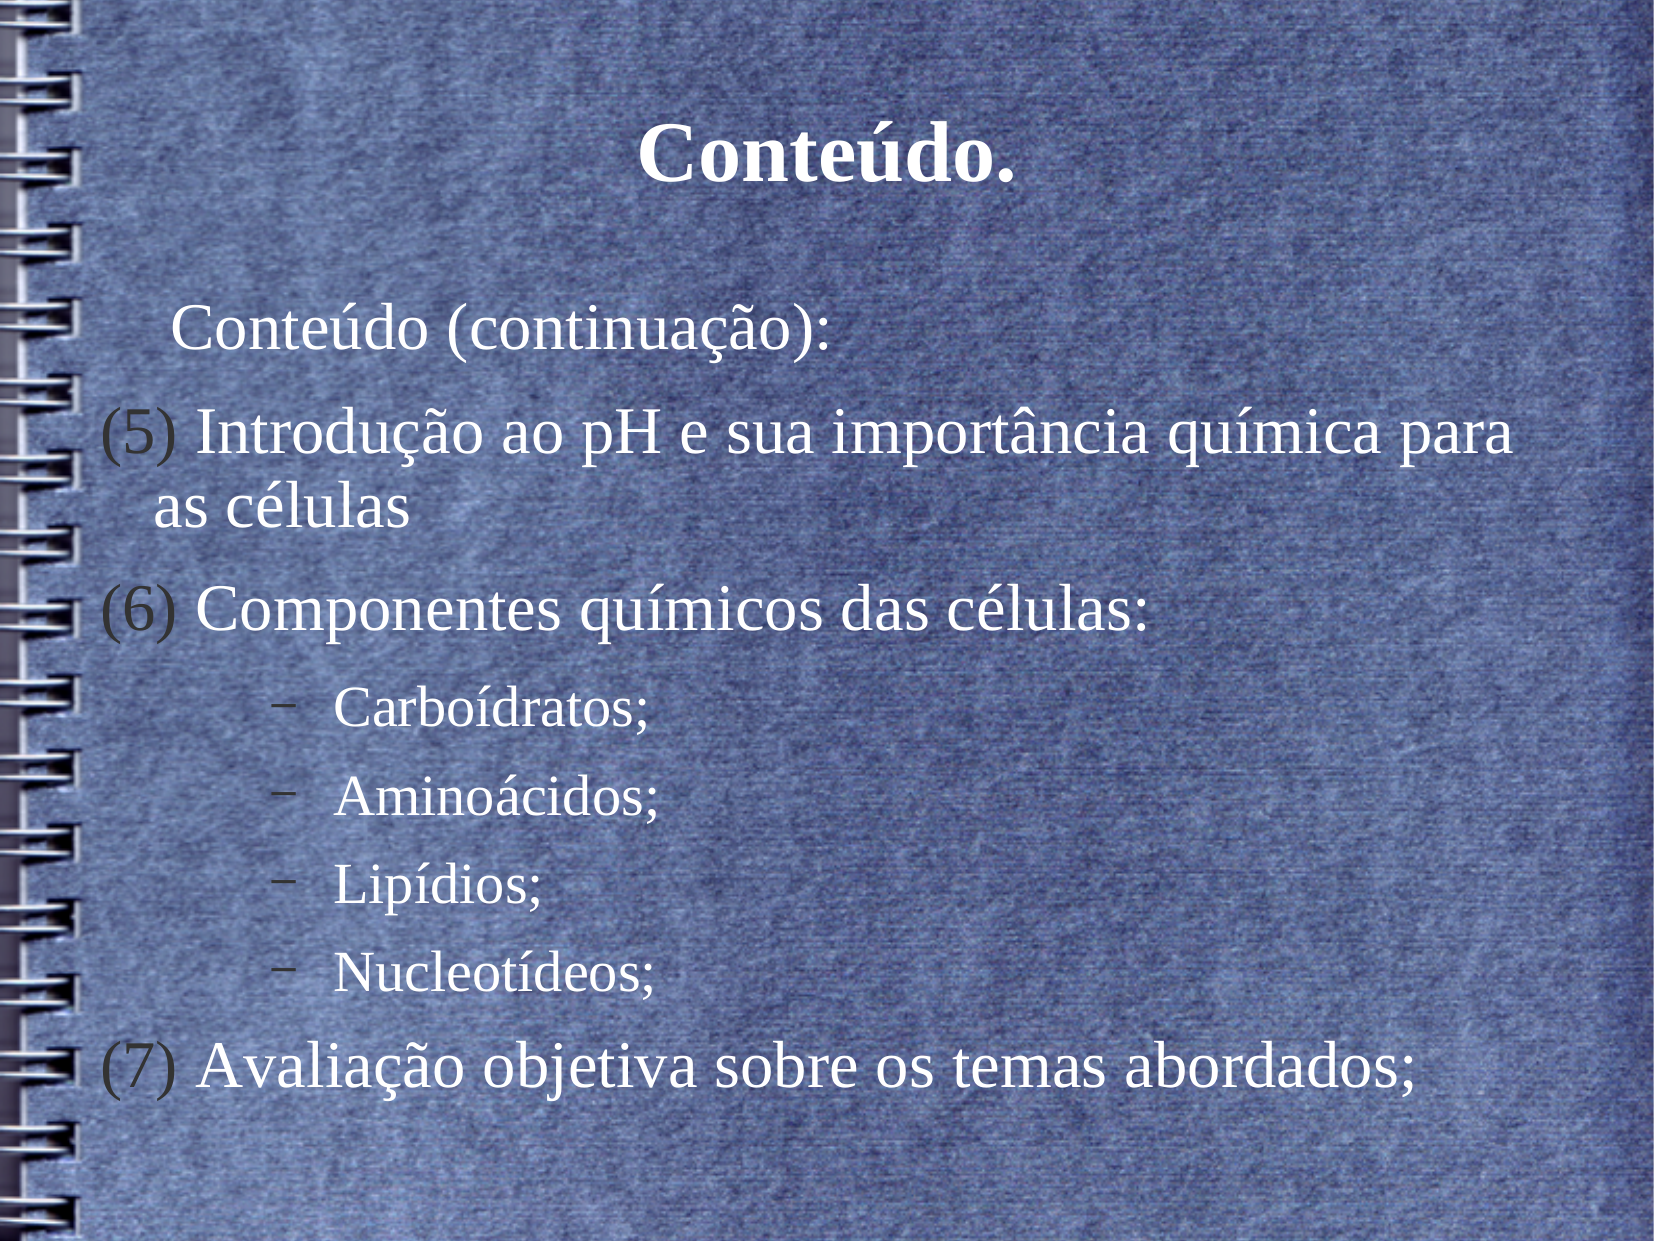

# Conteúdo.
 Conteúdo (continuação):
 Introdução ao pH e sua importância química para as células
 Componentes químicos das células:
 Carboídratos;
 Aminoácidos;
 Lipídios;
 Nucleotídeos;
 Avaliação objetiva sobre os temas abordados;